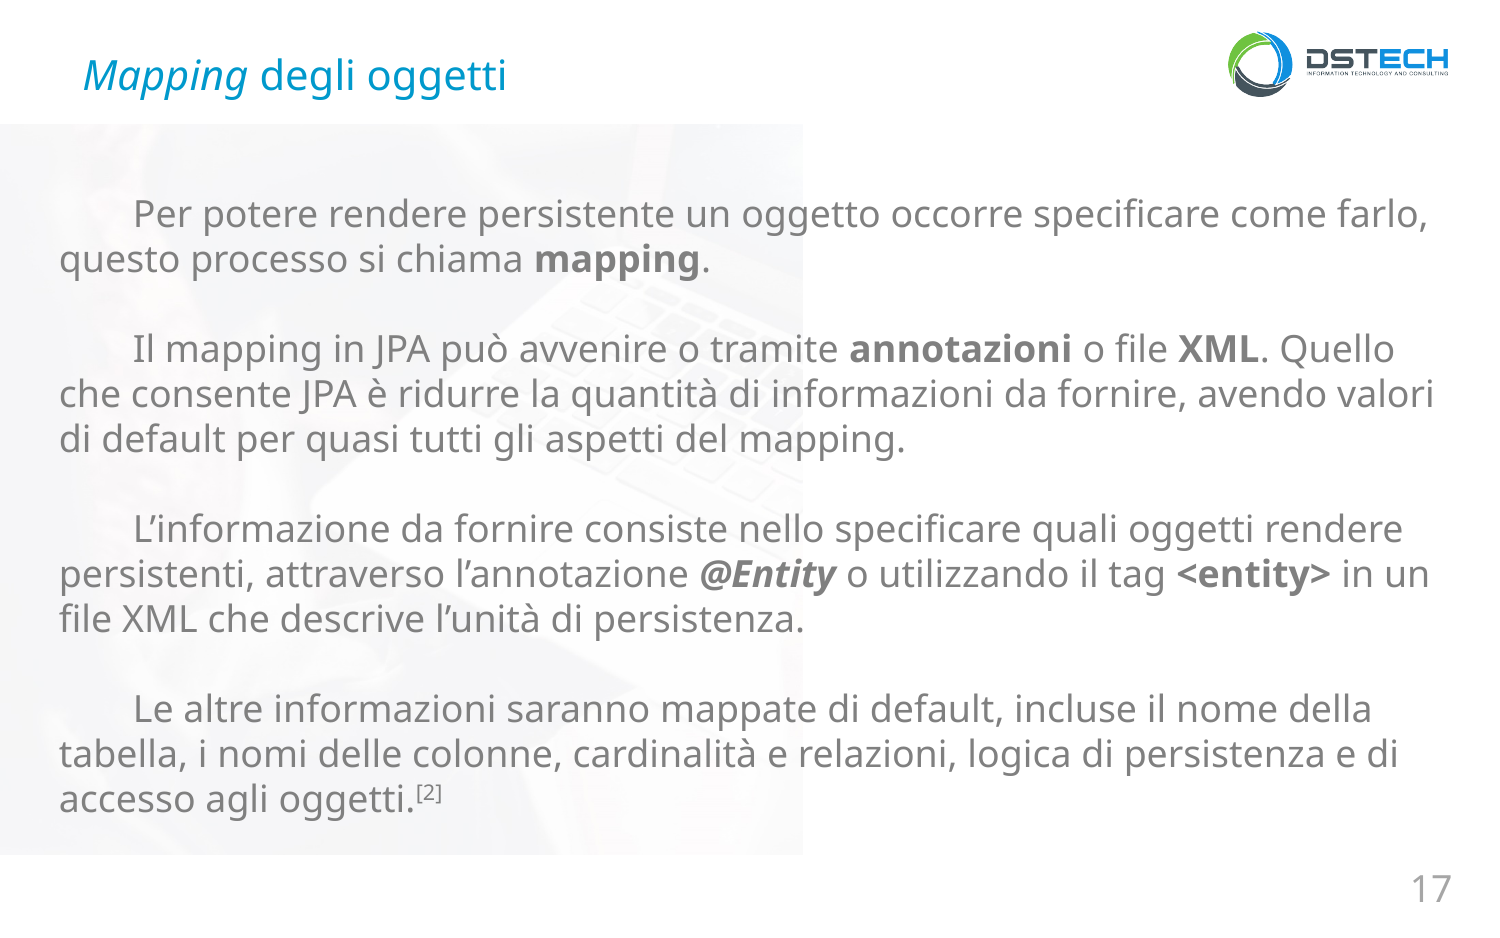

Mapping degli oggetti
	Per potere rendere persistente un oggetto occorre specificare come farlo, questo processo si chiama mapping.
	Il mapping in JPA può avvenire o tramite annotazioni o file XML. Quello che consente JPA è ridurre la quantità di informazioni da fornire, avendo valori di default per quasi tutti gli aspetti del mapping.
	L’informazione da fornire consiste nello specificare quali oggetti rendere persistenti, attraverso l’annotazione @Entity o utilizzando il tag <entity> in un file XML che descrive l’unità di persistenza.
	Le altre informazioni saranno mappate di default, incluse il nome della tabella, i nomi delle colonne, cardinalità e relazioni, logica di persistenza e di accesso agli oggetti.[2]
17